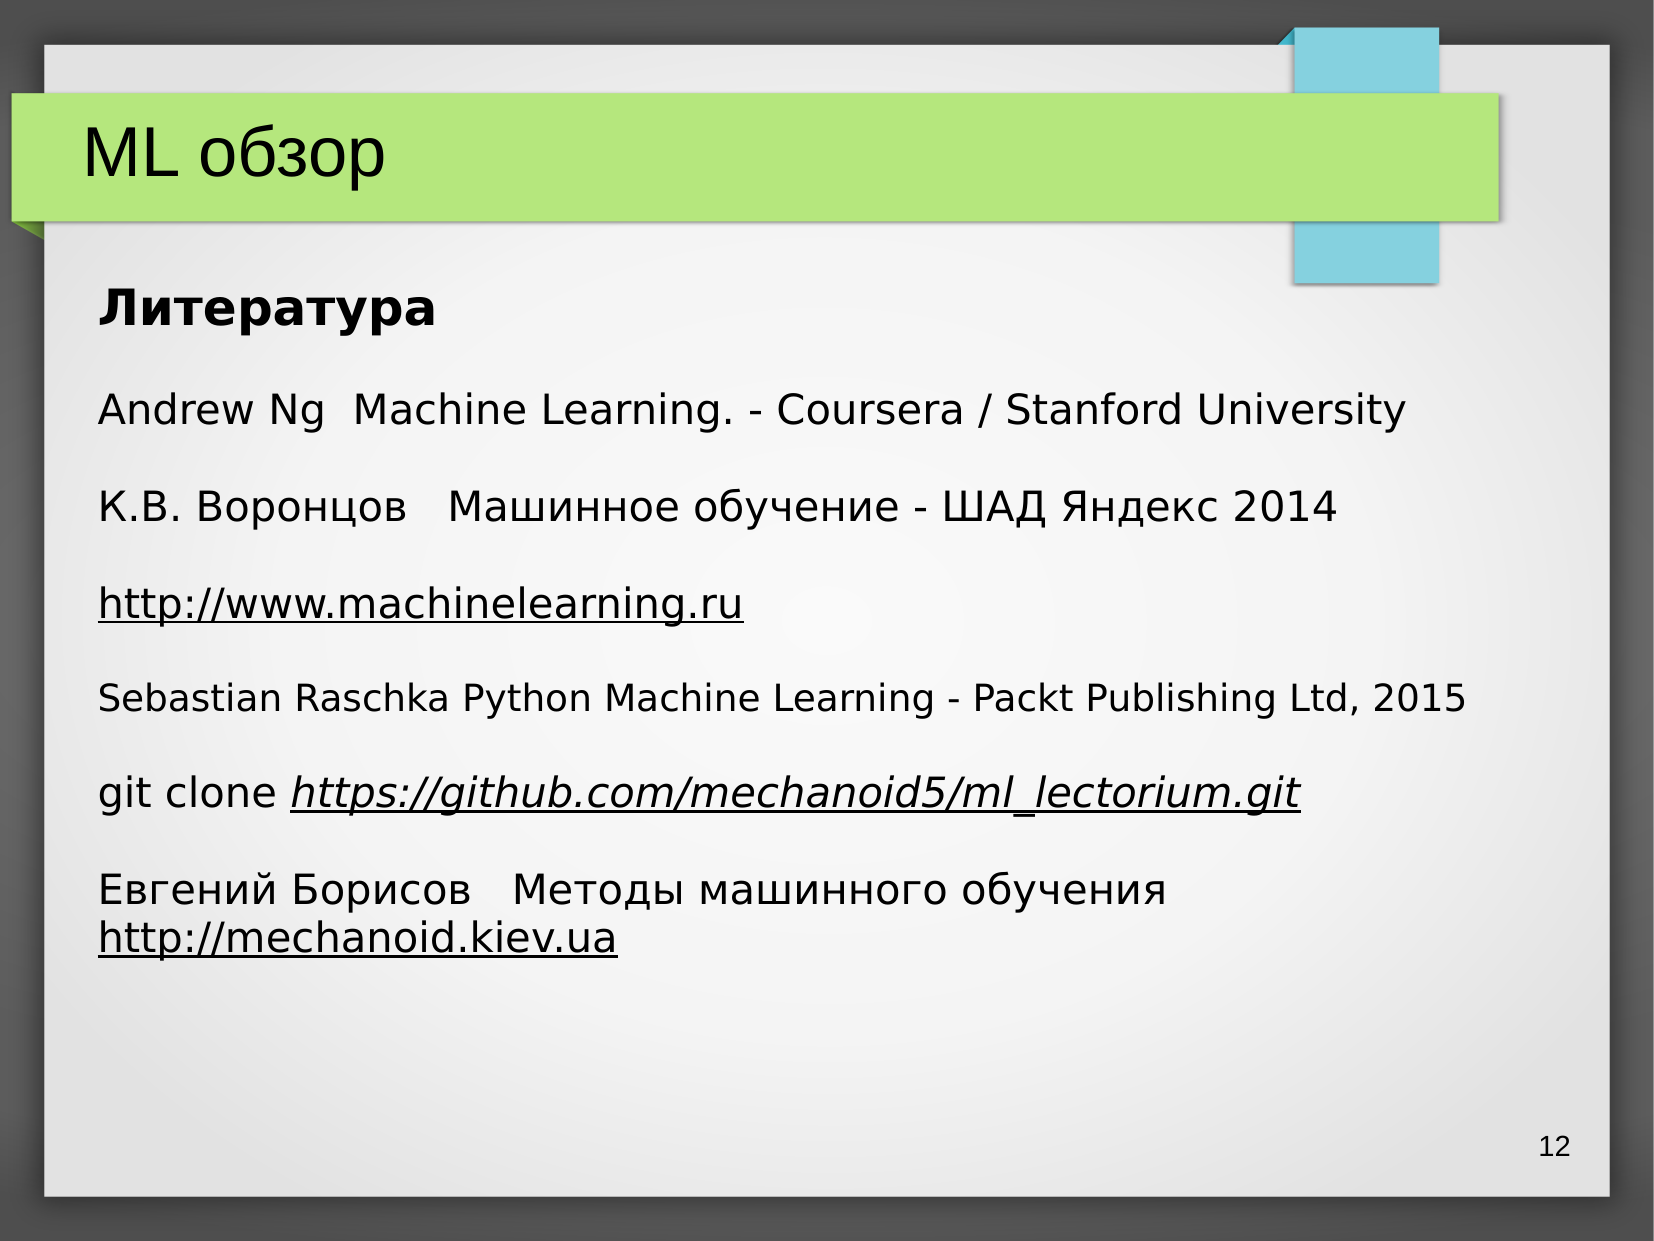

# ML обзор
Литература
Andrew Ng Machine Learning. - Coursera / Stanford University
К.В. Воронцов Машинное обучение - ШАД Яндекс 2014
http://www.machinelearning.ru
Sebastian Raschka Python Machine Learning - Packt Publishing Ltd, 2015
git clone https://github.com/mechanoid5/ml_lectorium.git
Евгений Борисов Методы машинного обучения
http://mechanoid.kiev.ua
12